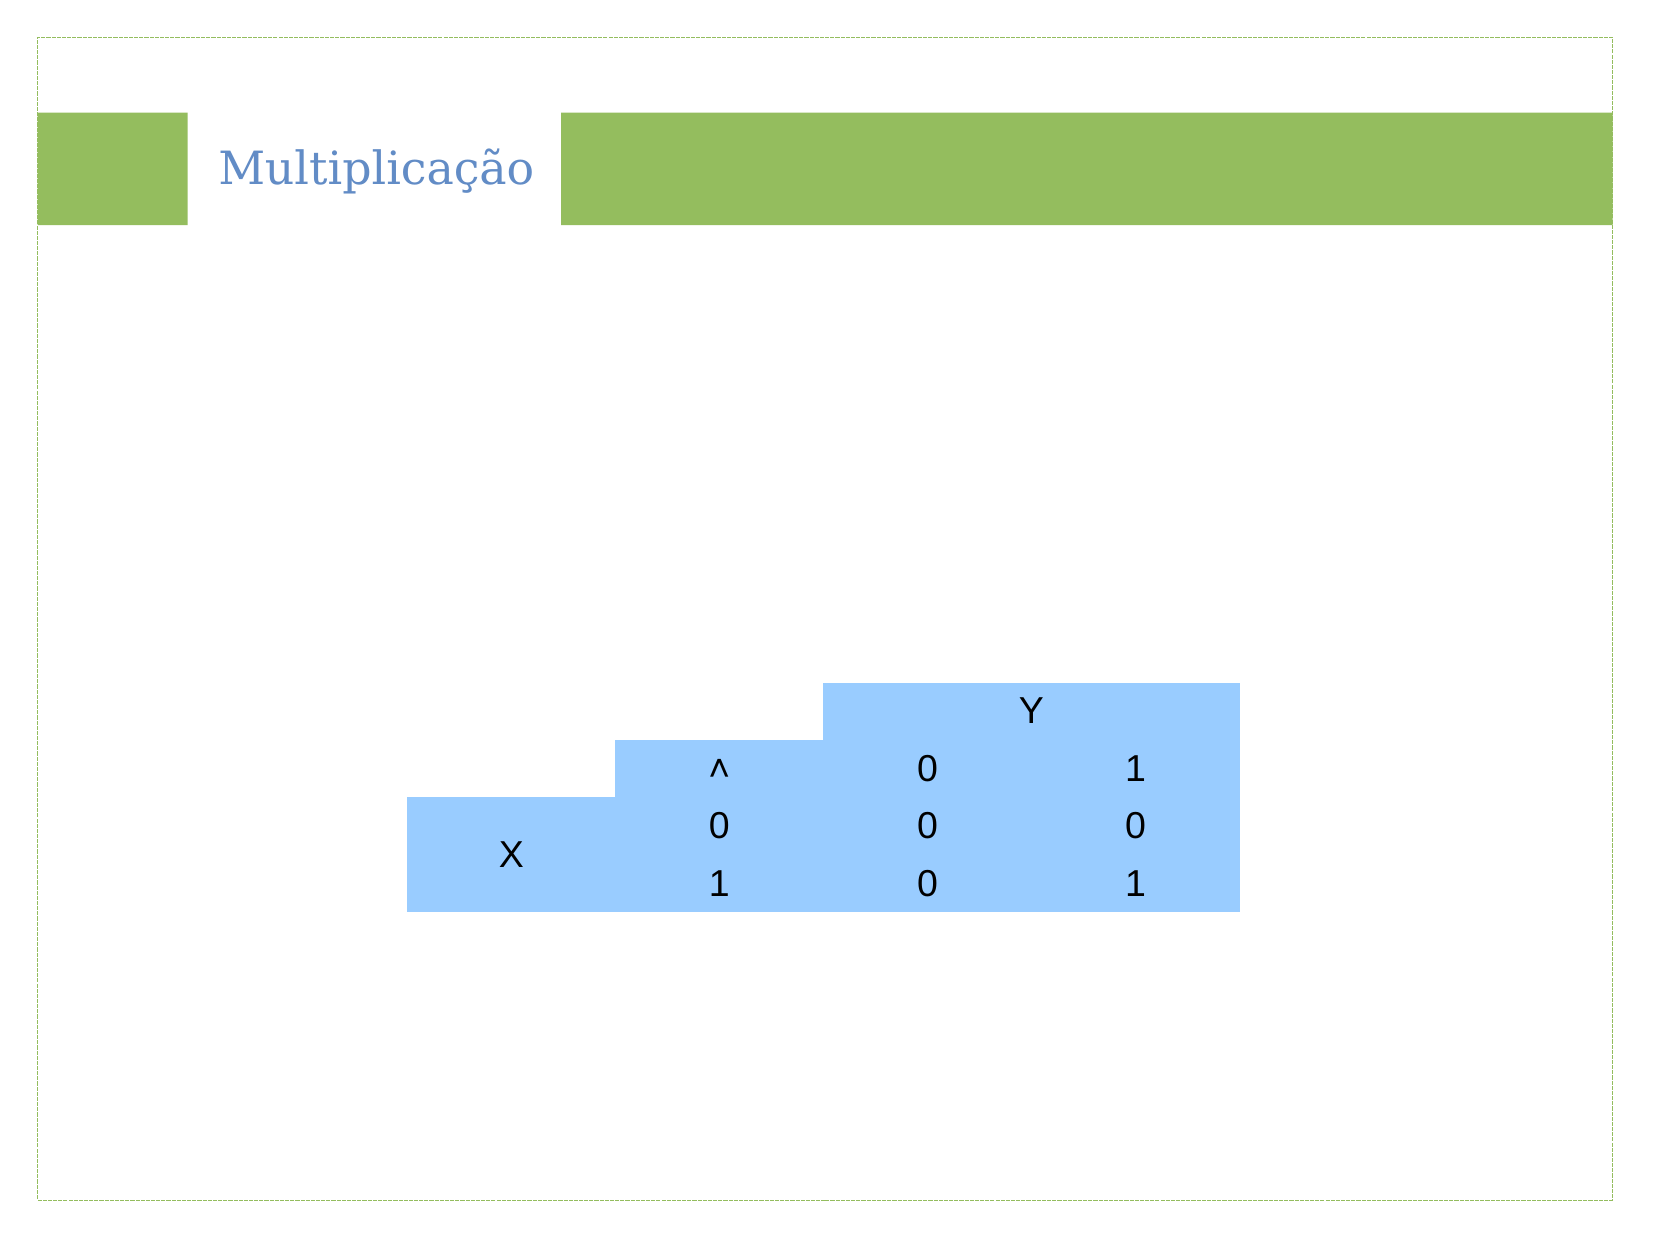

Multiplicação
| | | Y | |
| --- | --- | --- | --- |
| | ˄ | 0 | 1 |
| X | 0 | 0 | 0 |
| | 1 | 0 | 1 |